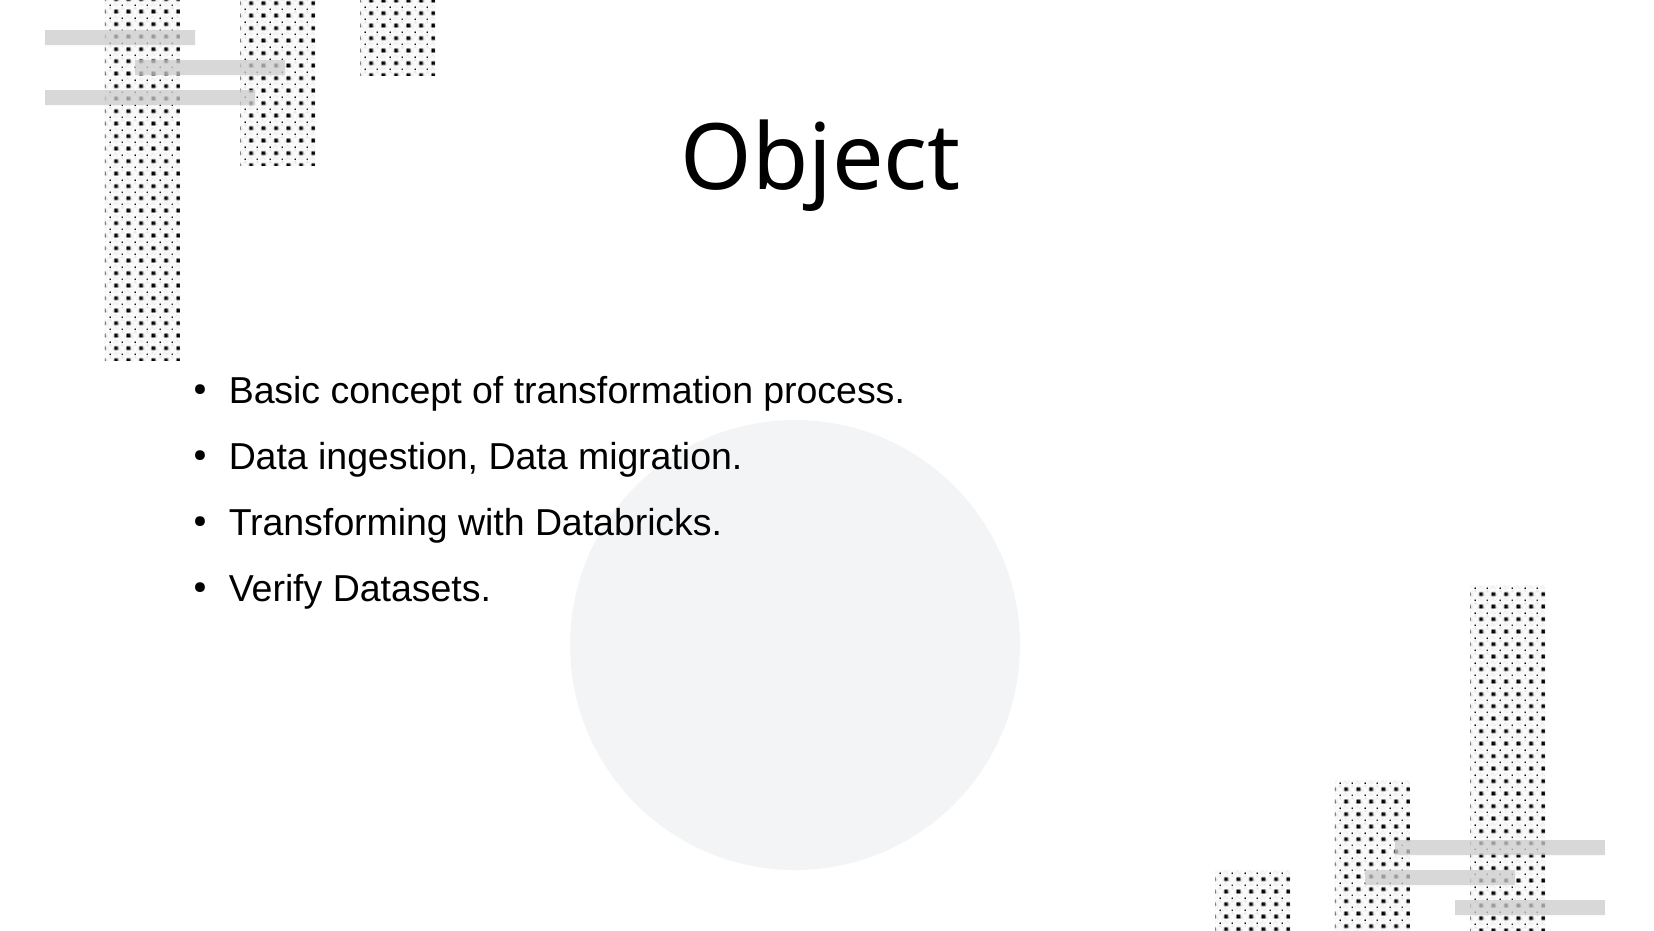

# Object
Basic concept of transformation process.
Data ingestion, Data migration.
Transforming with Databricks.
Verify Datasets.